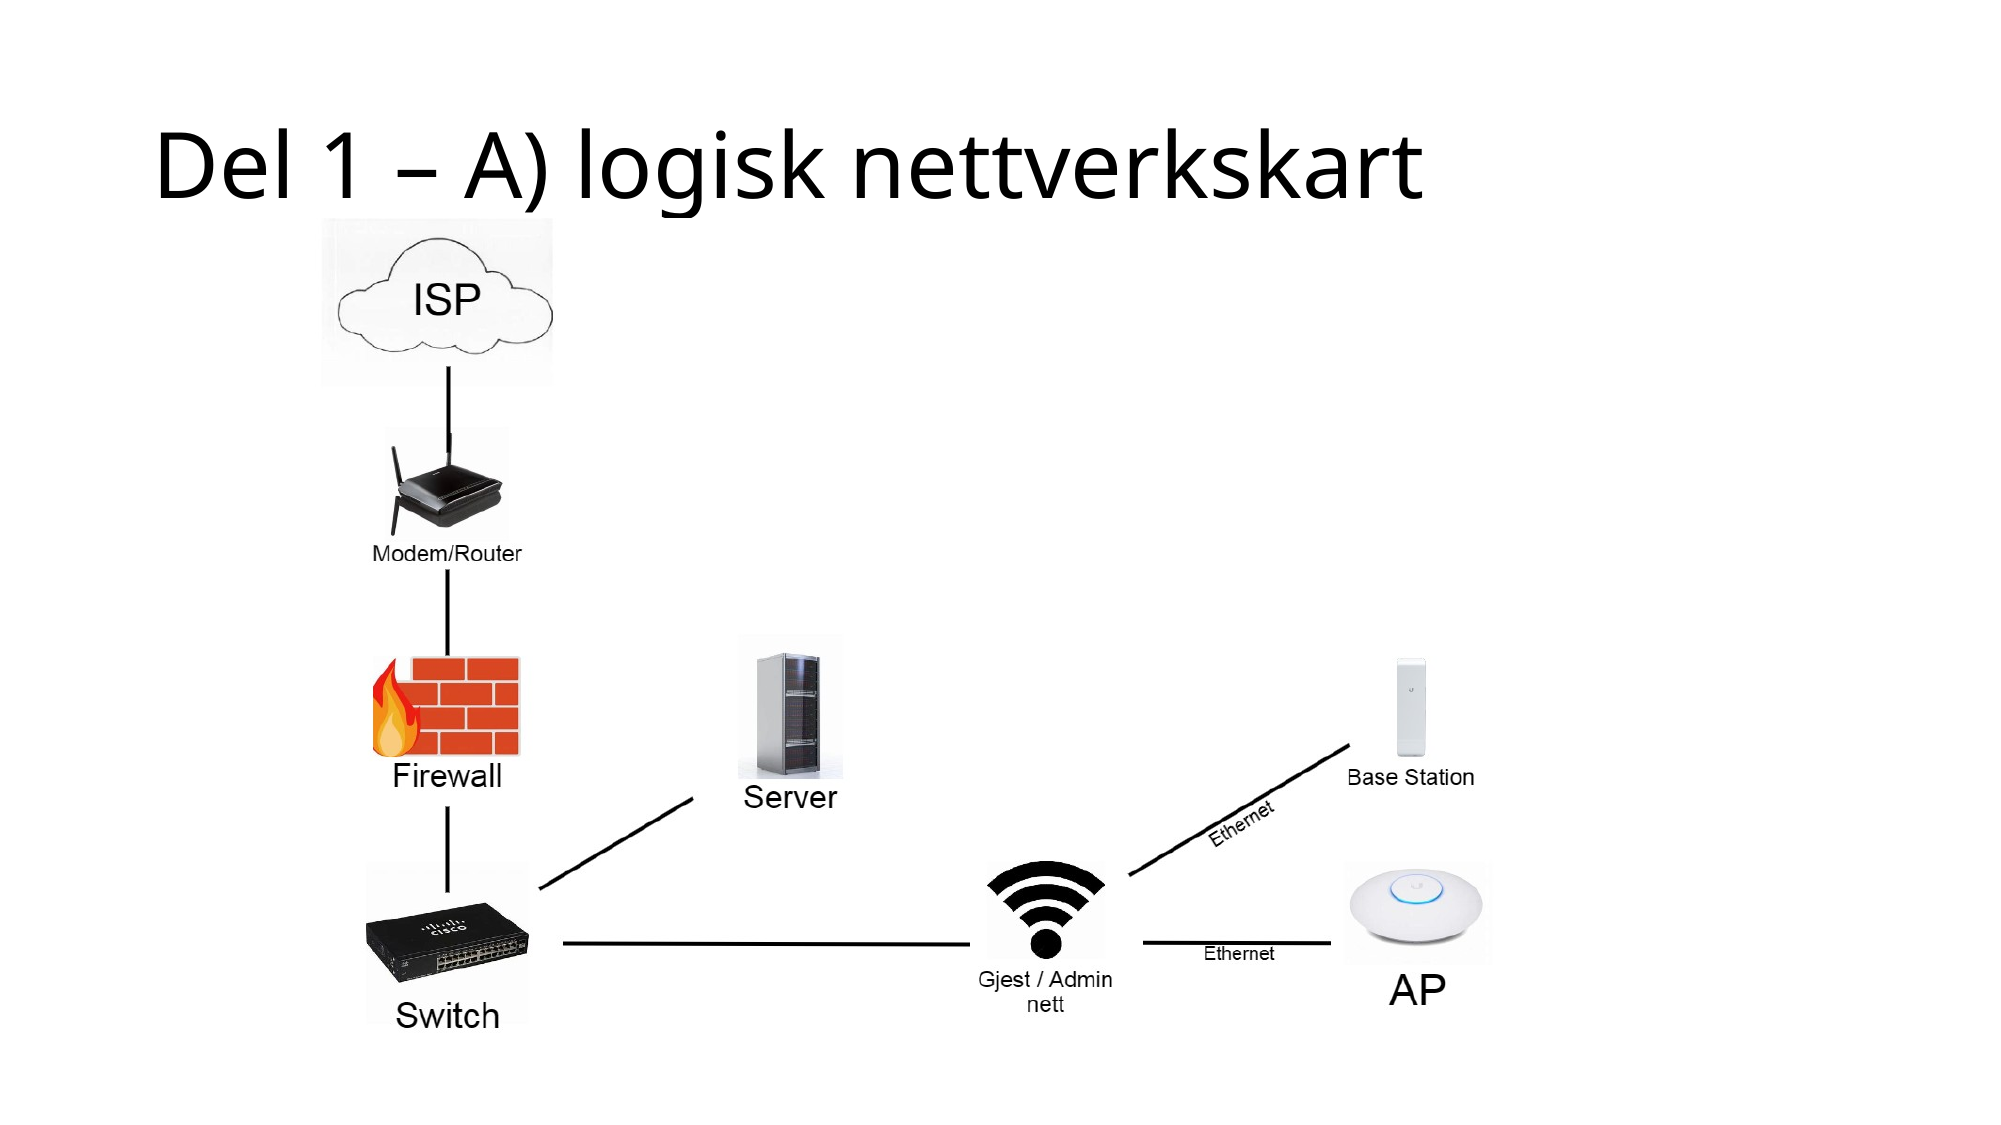

# Del 1 – A) logisk nettverkskart